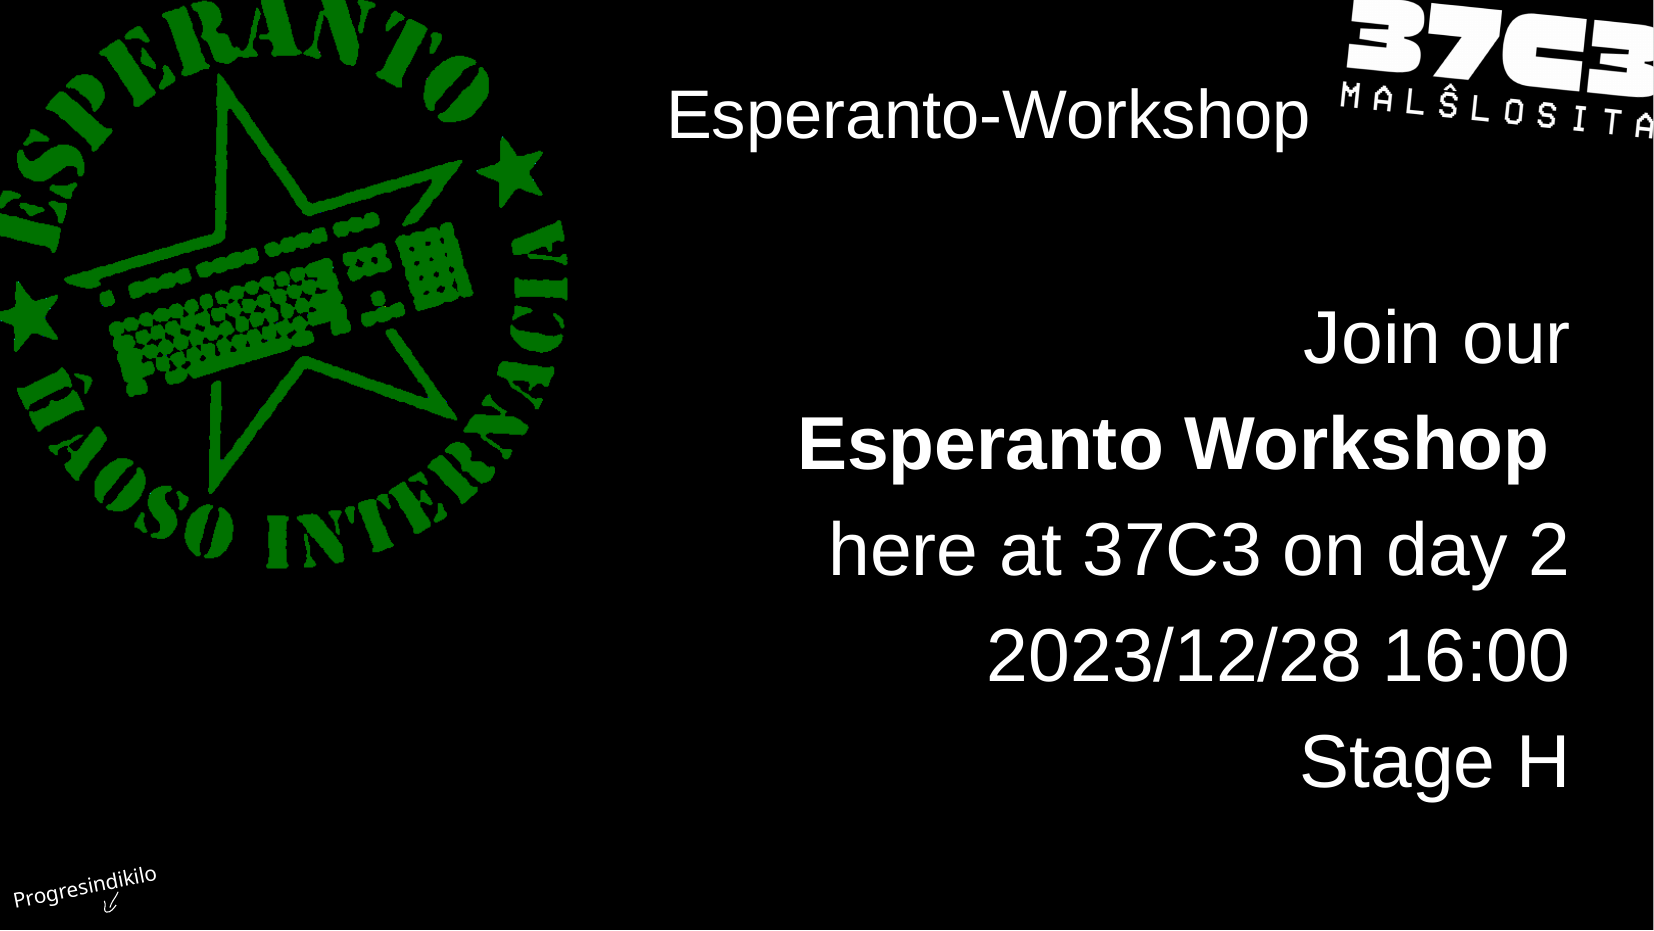

# Esperanto-Workshop
Join our
Esperanto Workshop
here at 37C3 on day 2
2023/12/28 16:00
Stage H